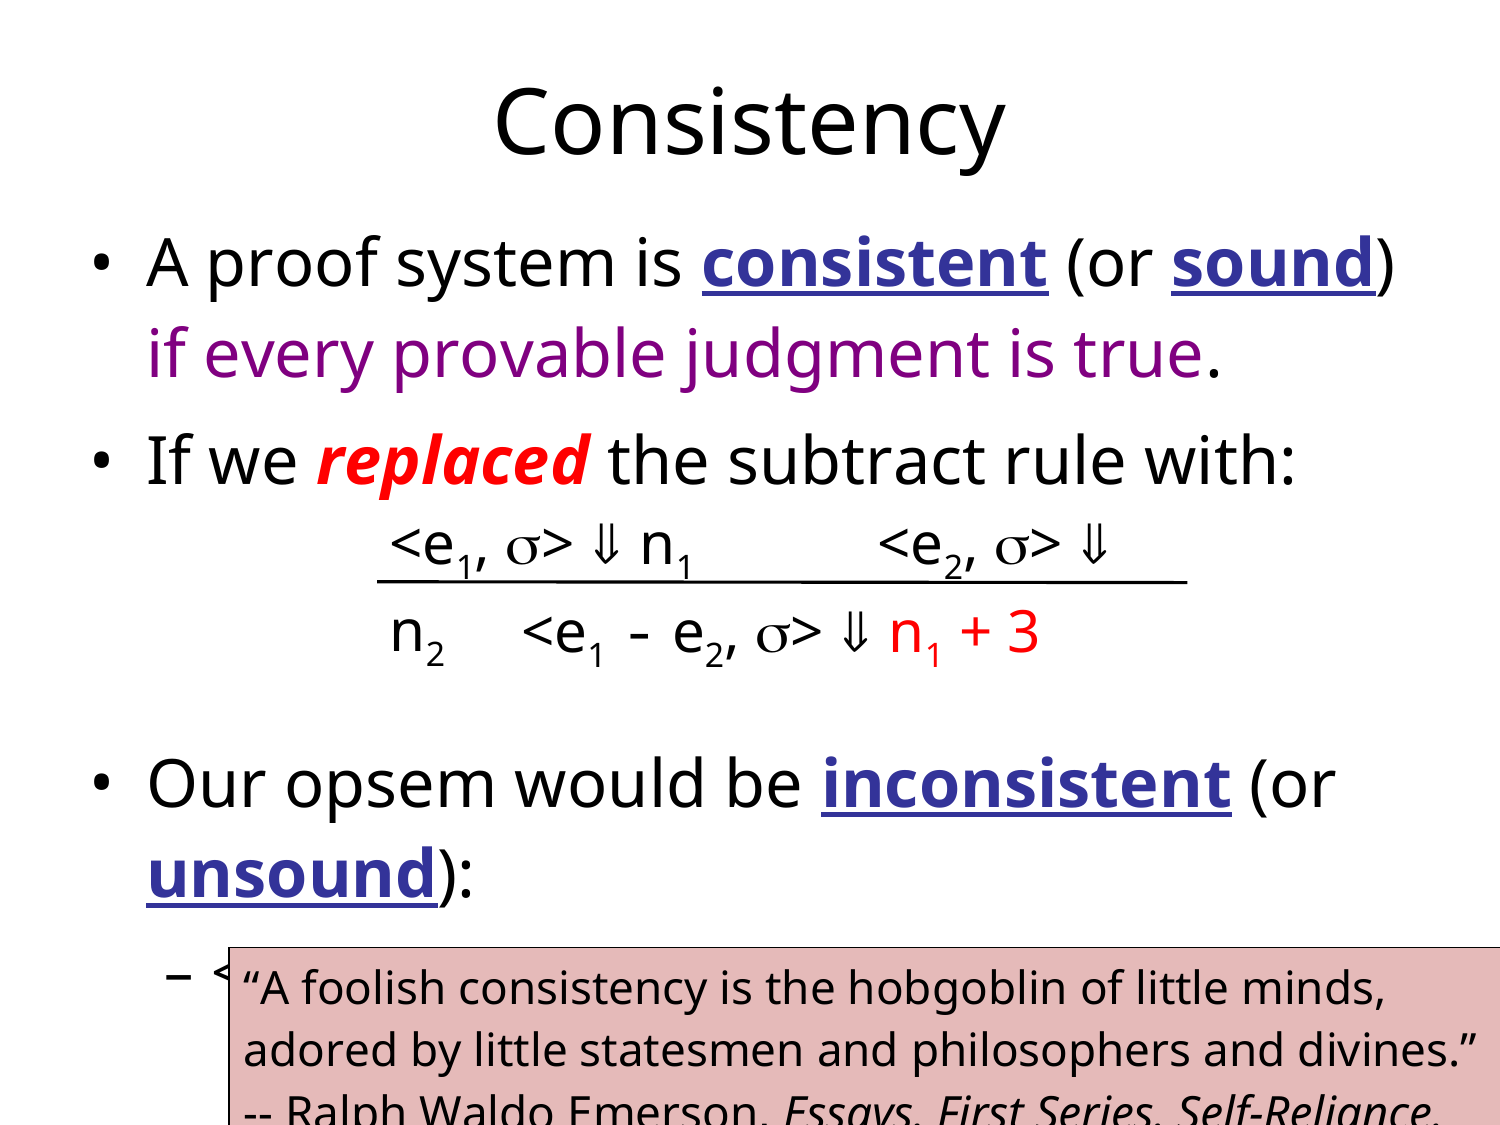

# Consistency
A proof system is consistent (or sound) if every provable judgment is true.
If we replaced the subtract rule with:
Our opsem would be inconsistent (or unsound):
<6-1, >  9		-- false but provable
<e1, >  n1 <e2, >  n2
<e1 - e2, >  n1 + 3
“A foolish consistency is the hobgoblin of little minds,
adored by little statesmen and philosophers and divines.”
-- Ralph Waldo Emerson, Essays. First Series. Self-Reliance.
13